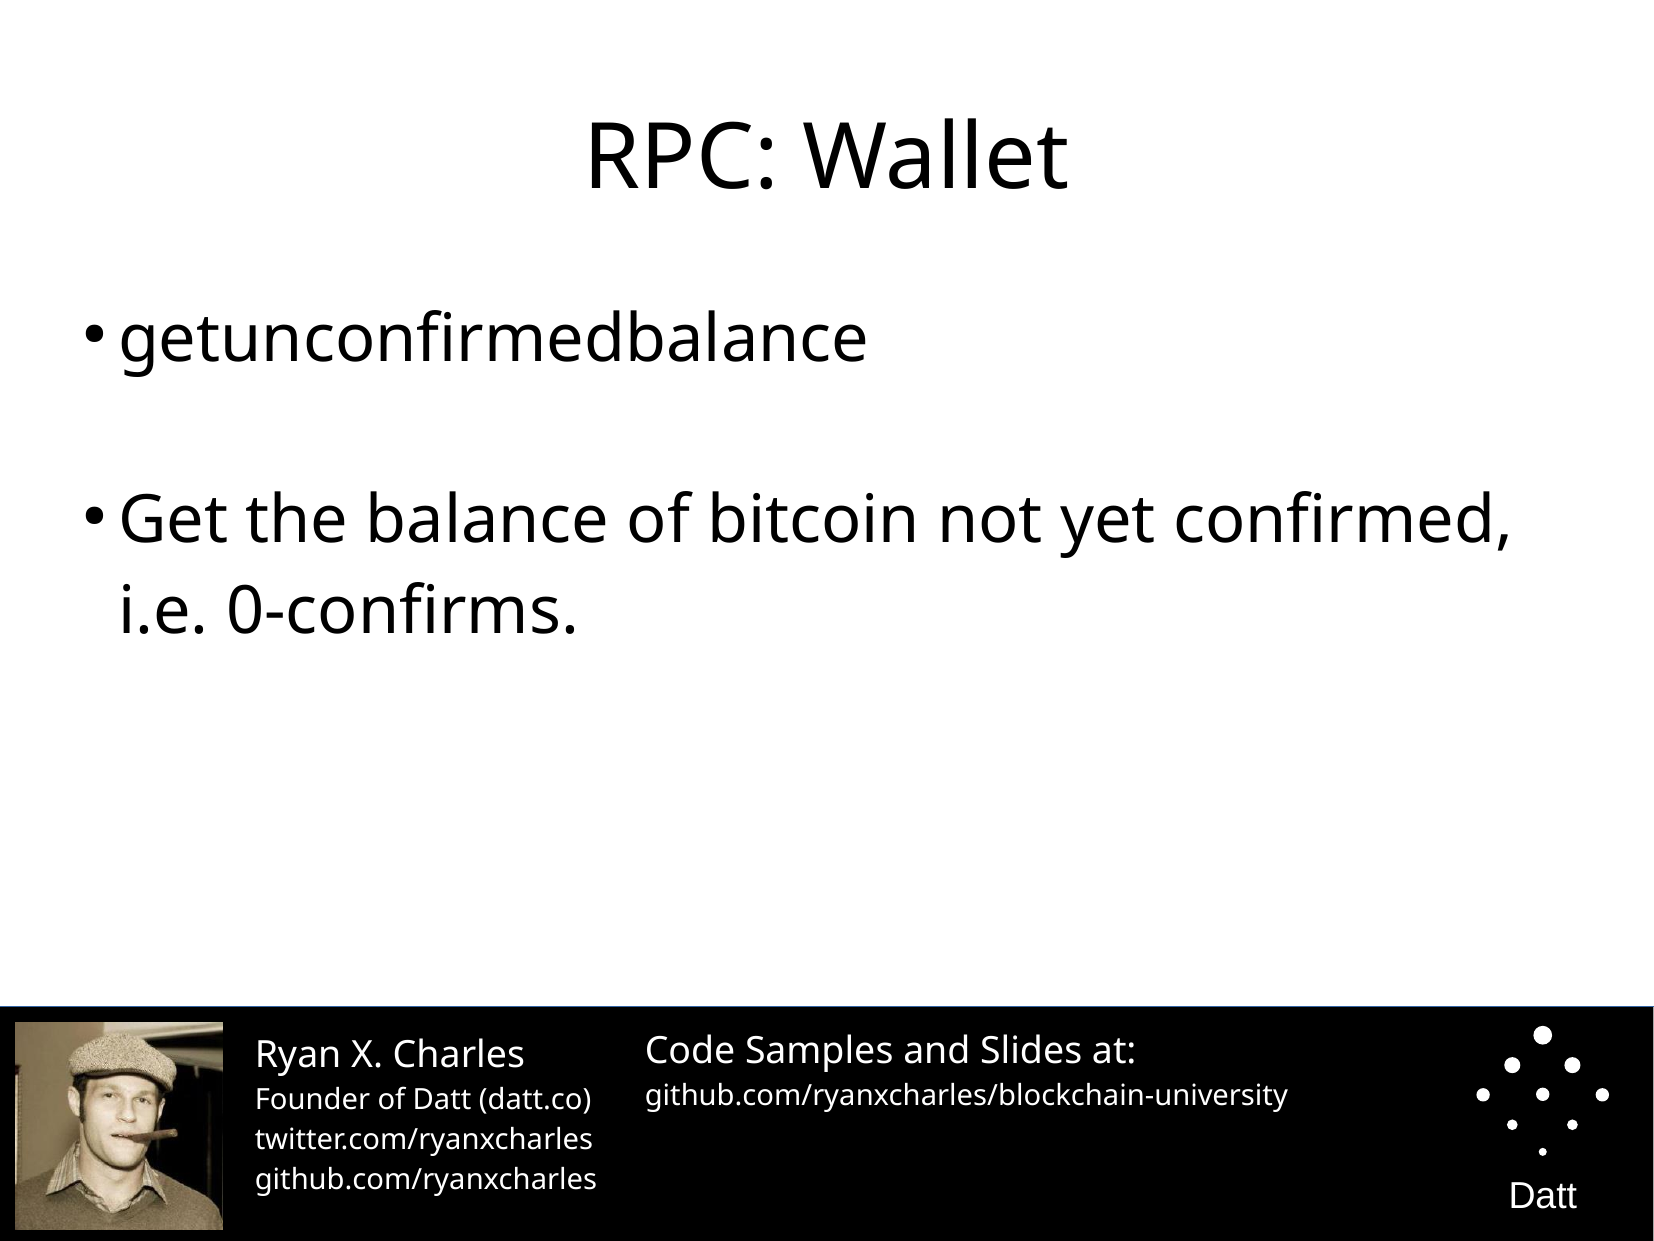

# RPC: Wallet
getunconfirmedbalance
Get the balance of bitcoin not yet confirmed, i.e. 0-confirms.
Code Samples and Slides at:
github.com/ryanxcharles/blockchain-university
Ryan X. Charles
Founder of Datt (datt.co)
twitter.com/ryanxcharles
github.com/ryanxcharles
Datt